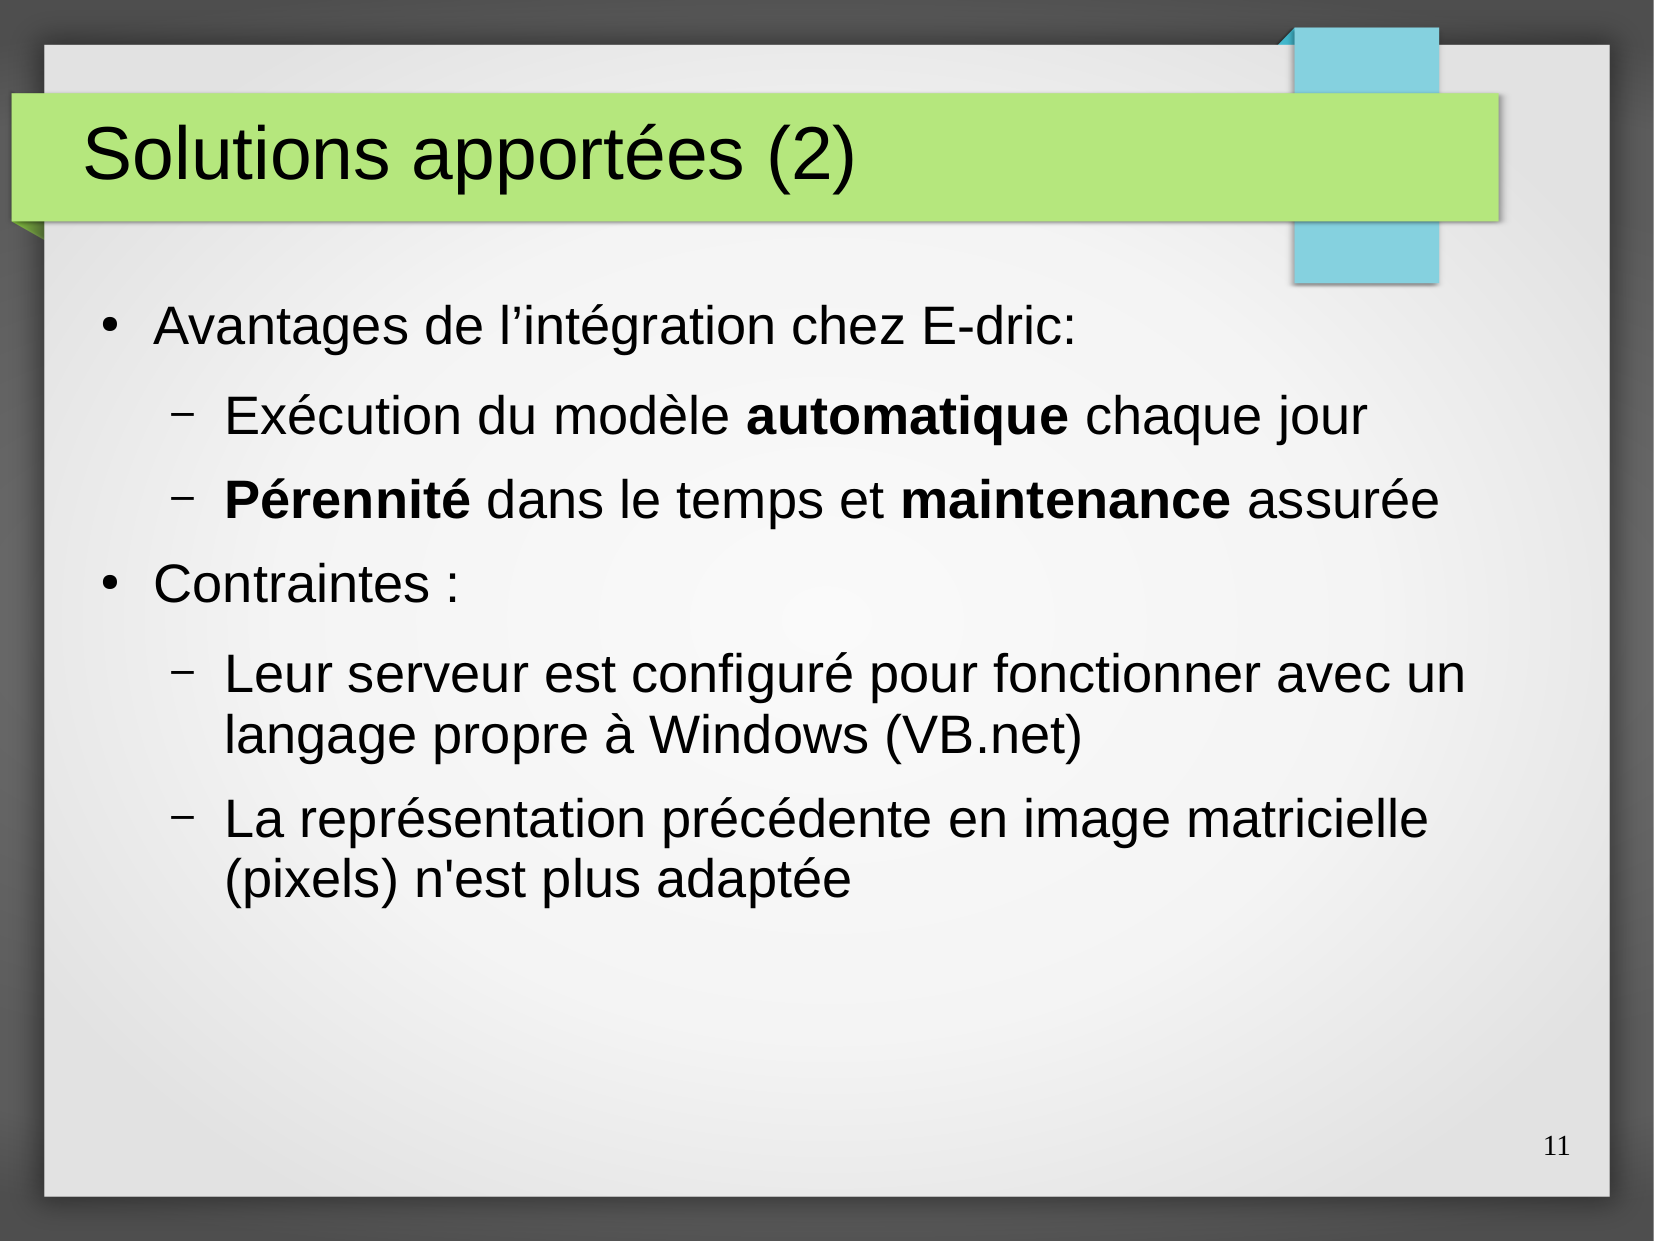

# Solutions apportées (2)
Avantages de l’intégration chez E-dric:
Exécution du modèle automatique chaque jour
Pérennité dans le temps et maintenance assurée
Contraintes :
Leur serveur est configuré pour fonctionner avec un langage propre à Windows (VB.net)
La représentation précédente en image matricielle (pixels) n'est plus adaptée
11